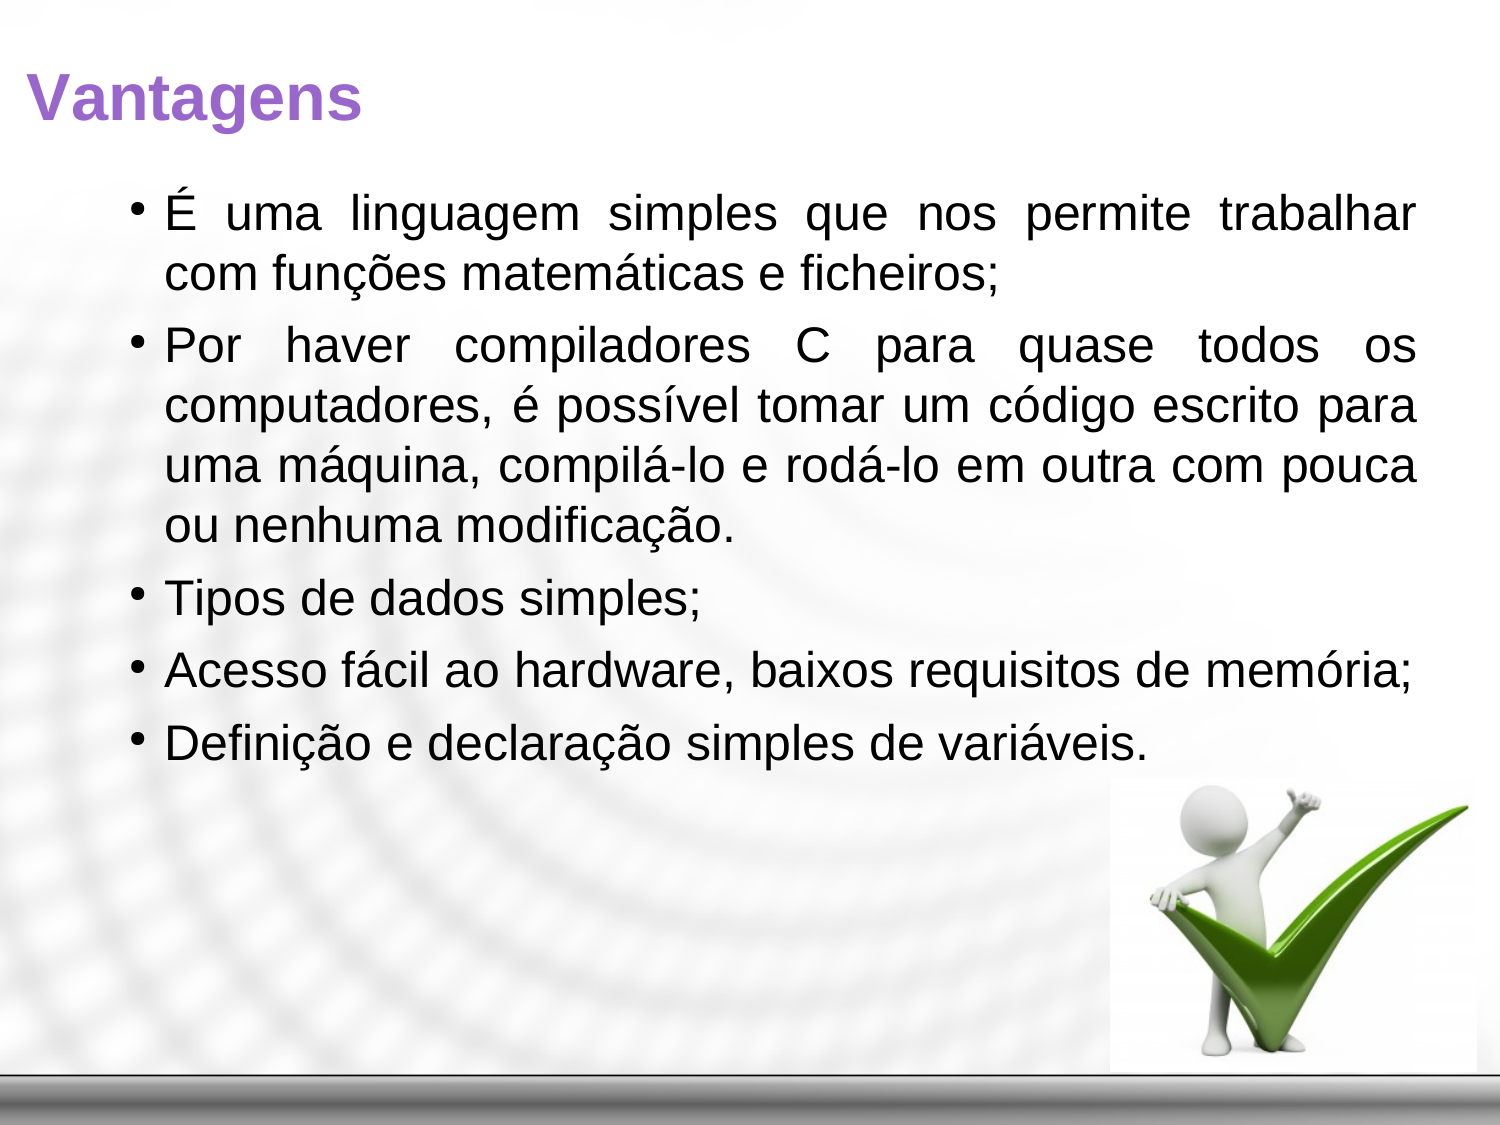

# Vantagens
É uma linguagem simples que nos permite trabalhar com funções matemáticas e ficheiros;
Por haver compiladores C para quase todos os computadores, é possível tomar um código escrito para uma máquina, compilá-lo e rodá-lo em outra com pouca ou nenhuma modificação.
Tipos de dados simples;
Acesso fácil ao hardware, baixos requisitos de memória;
Definição e declaração simples de variáveis.